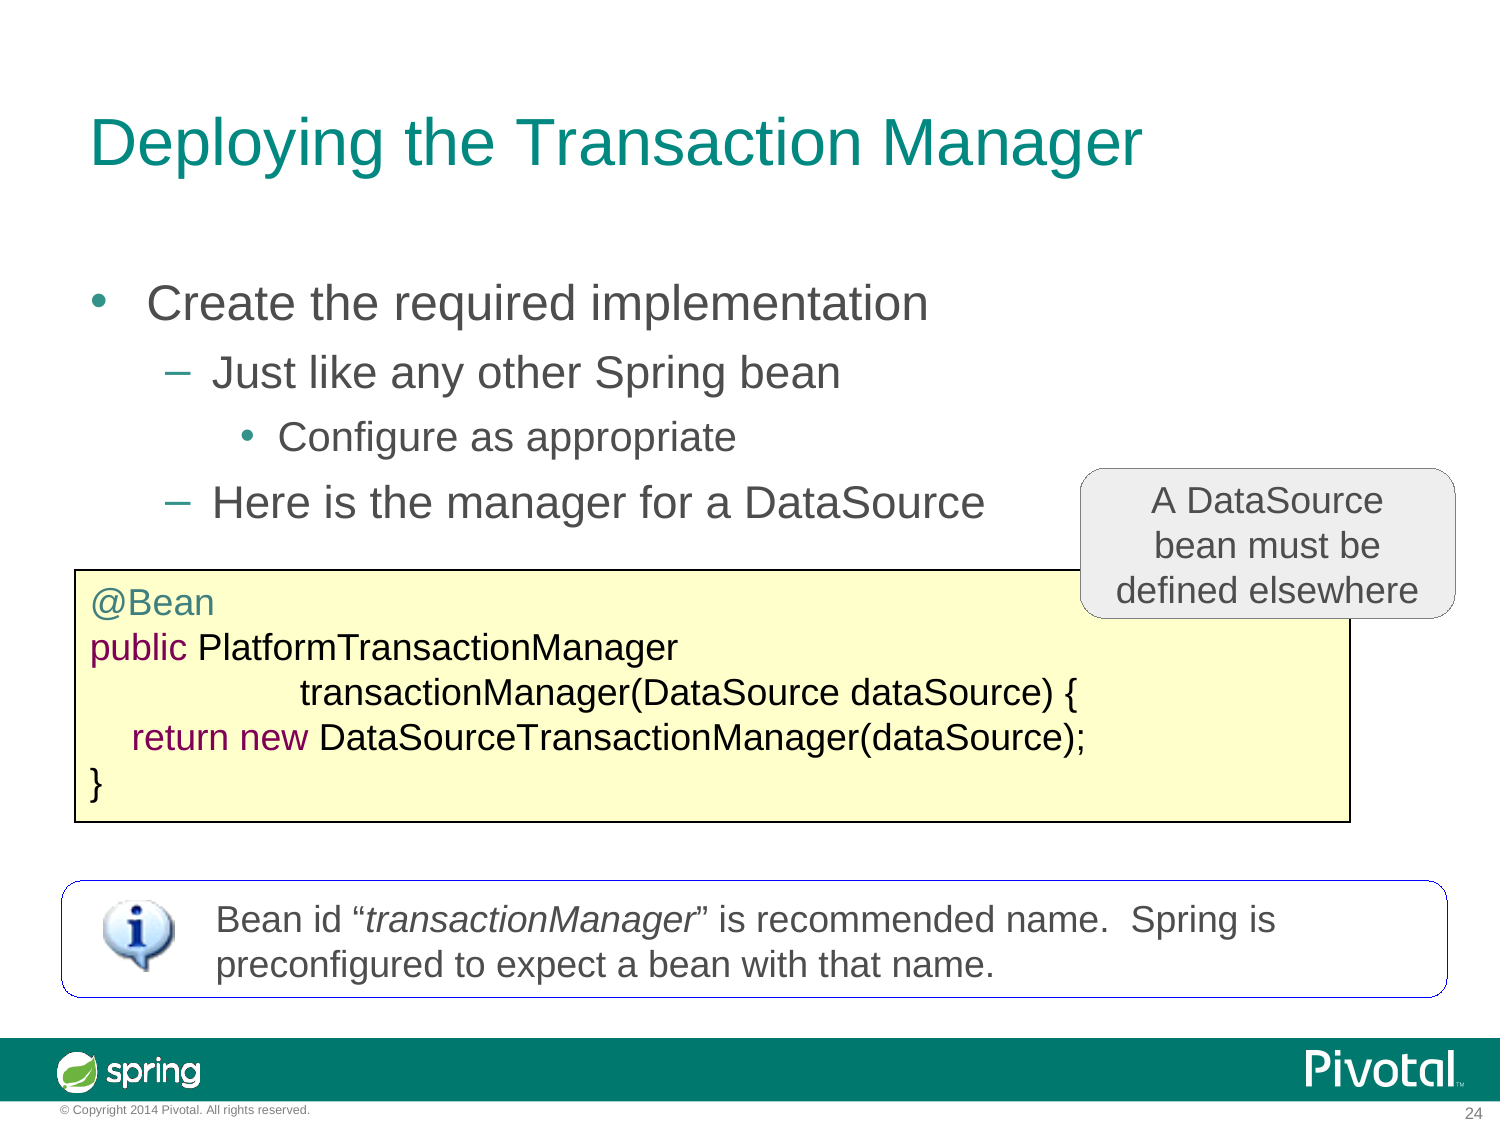

# Deploying the Transaction Manager
Create the required implementation
Just like any other Spring bean
Configure as appropriate
Here is the manager for a DataSource
A DataSource
bean must be defined elsewhere
@Bean
public PlatformTransactionManager
 transactionManager(DataSource dataSource) {
 return new DataSourceTransactionManager(dataSource);
}
Bean id “transactionManager” is recommended name. Spring is preconfigured to expect a bean with that name.